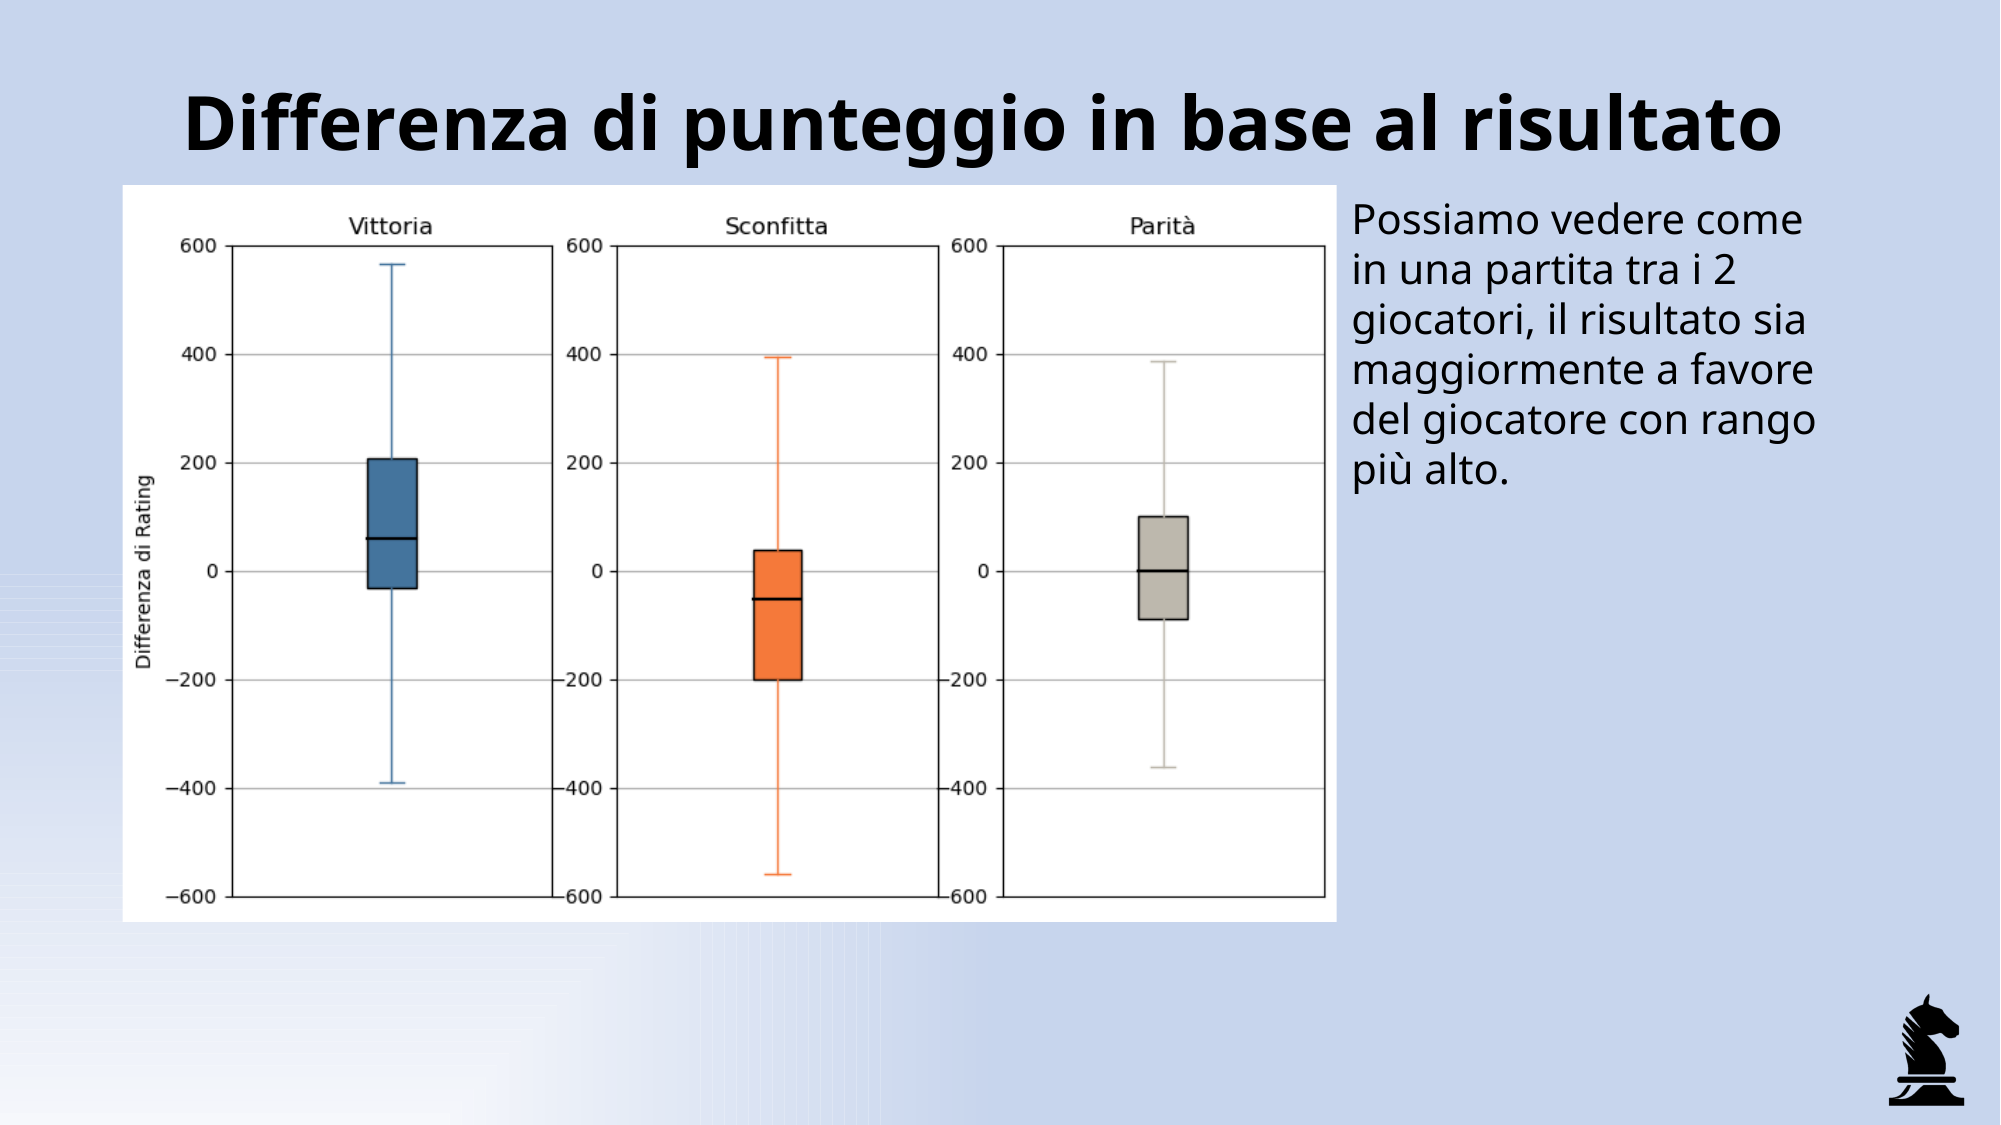

Differenza di punteggio in base al risultato
Possiamo vedere come in una partita tra i 2 giocatori, il risultato sia maggiormente a favore del giocatore con rango più alto.